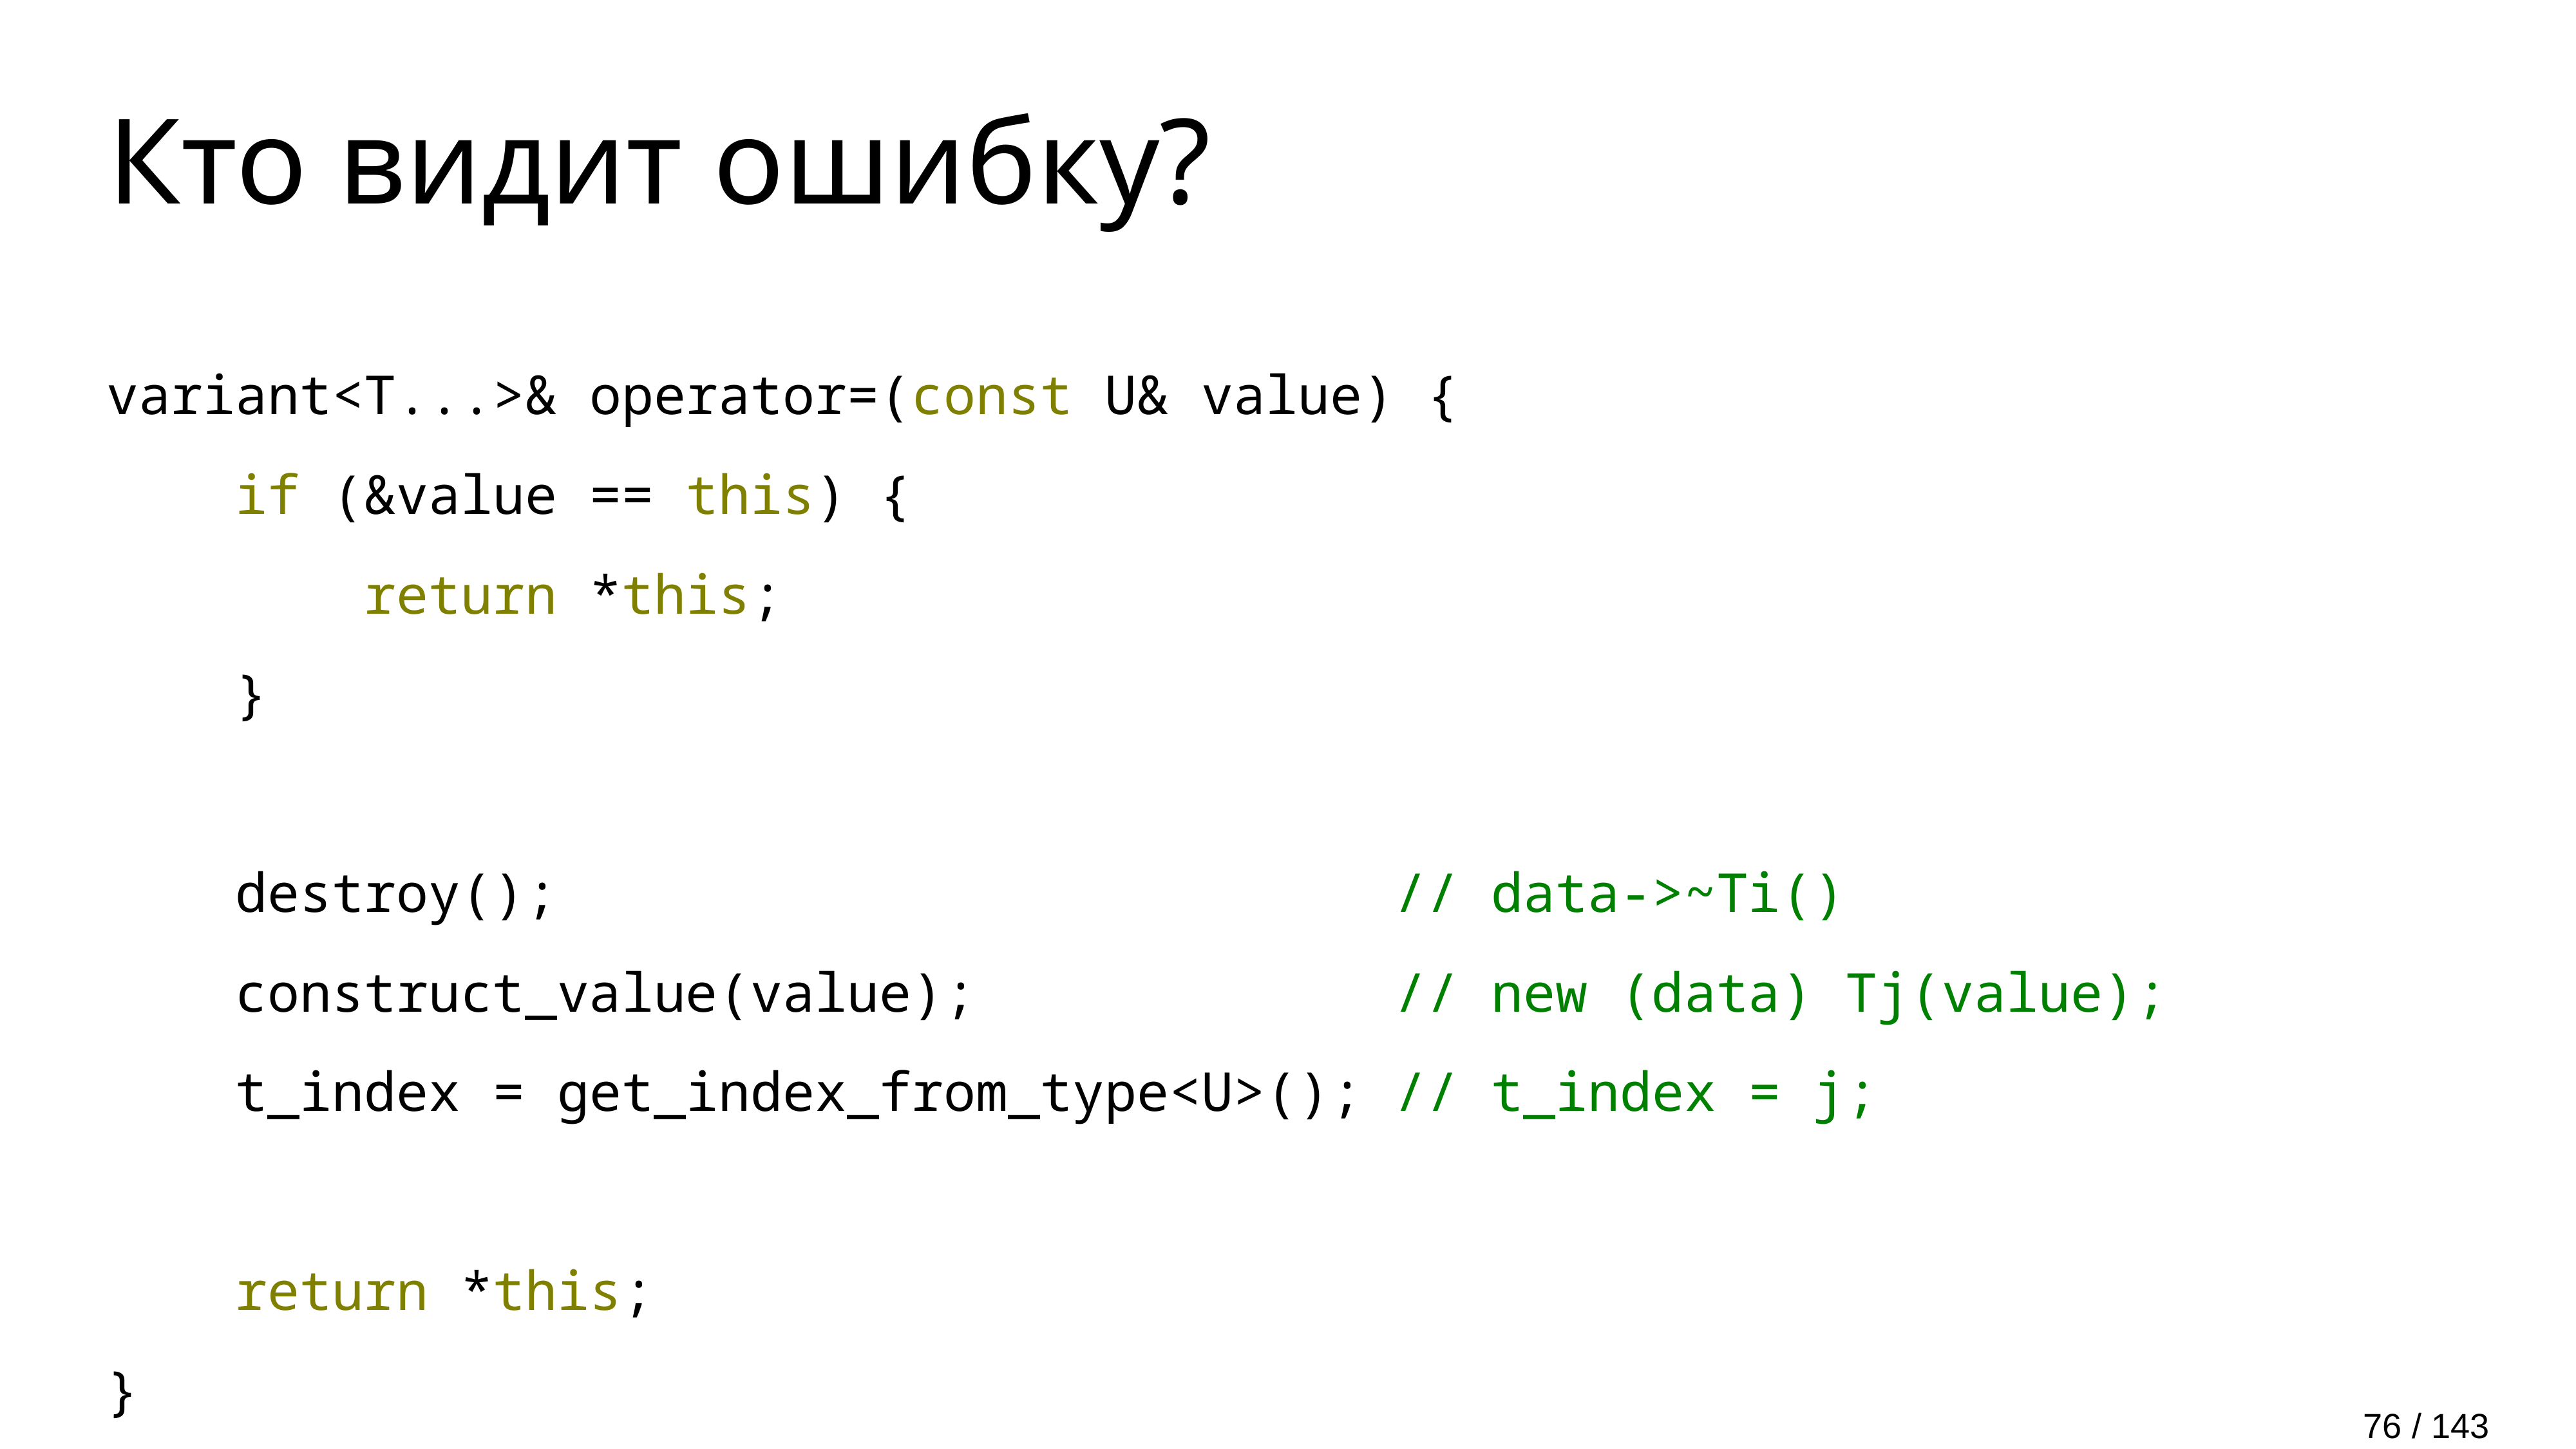

# Кто видит ошибку?
variant<T...>& operator=(const U& value) {
 if (&value == this) {
 return *this;
 }
 destroy(); // data->~Ti()
 construct_value(value); // new (data) Tj(value);
 t_index = get_index_from_type<U>(); // t_index = j;
 return *this;
}